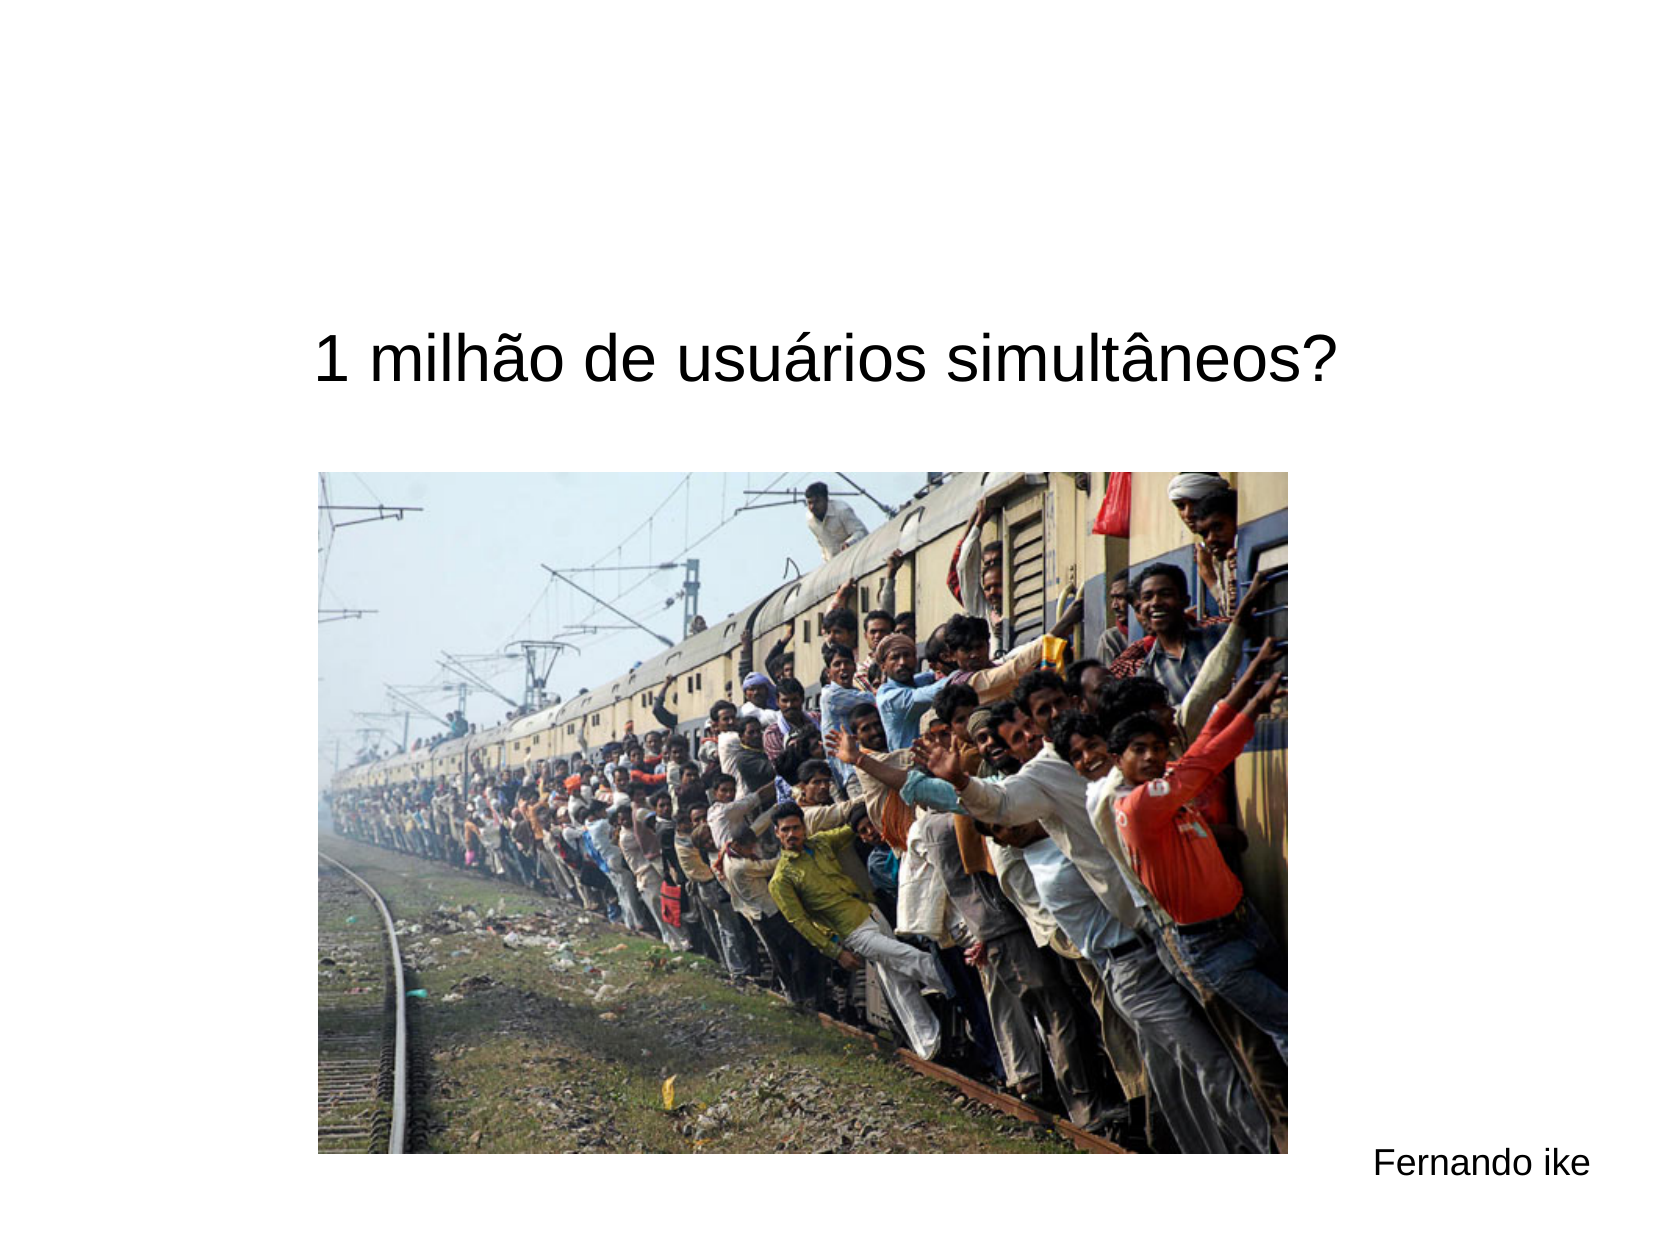

# 1 milhão de usuários simultâneos?
Fernando ike